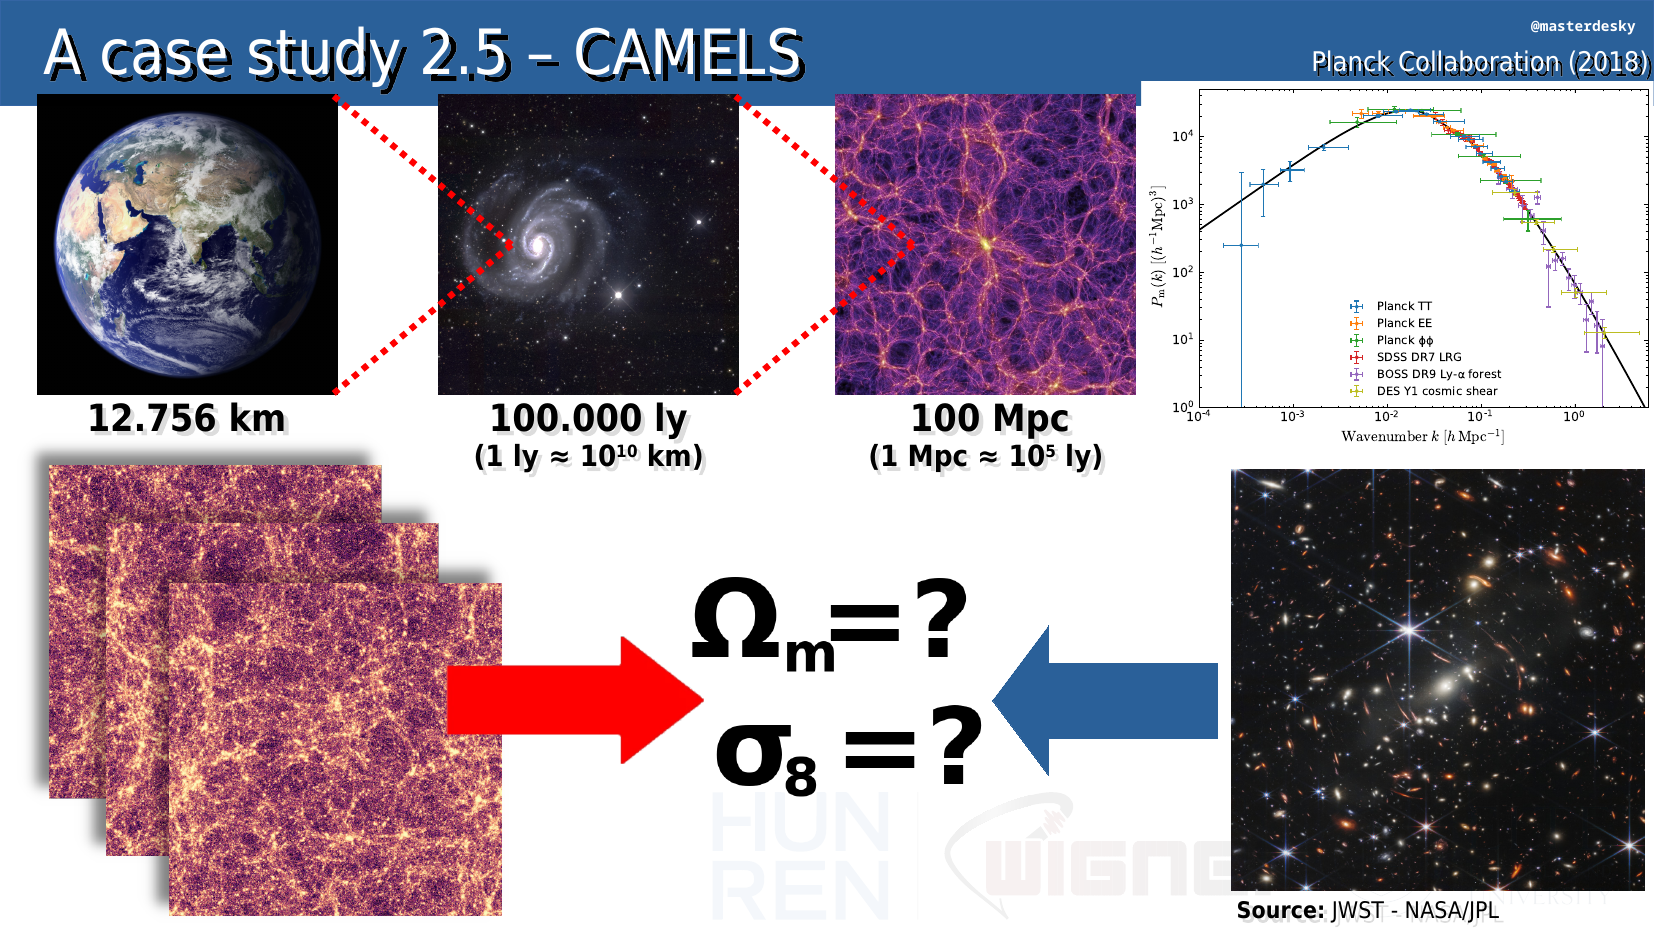

# A case study 2.5 – CAMELS
@masterdesky
Planck Collaboration (2018)
12.756 km
100.000 ly
100 Mpc
(1 ly ≈ 1010 km)
(1 Mpc ≈ 105 ly)
Source: JWST - NASA/JPL